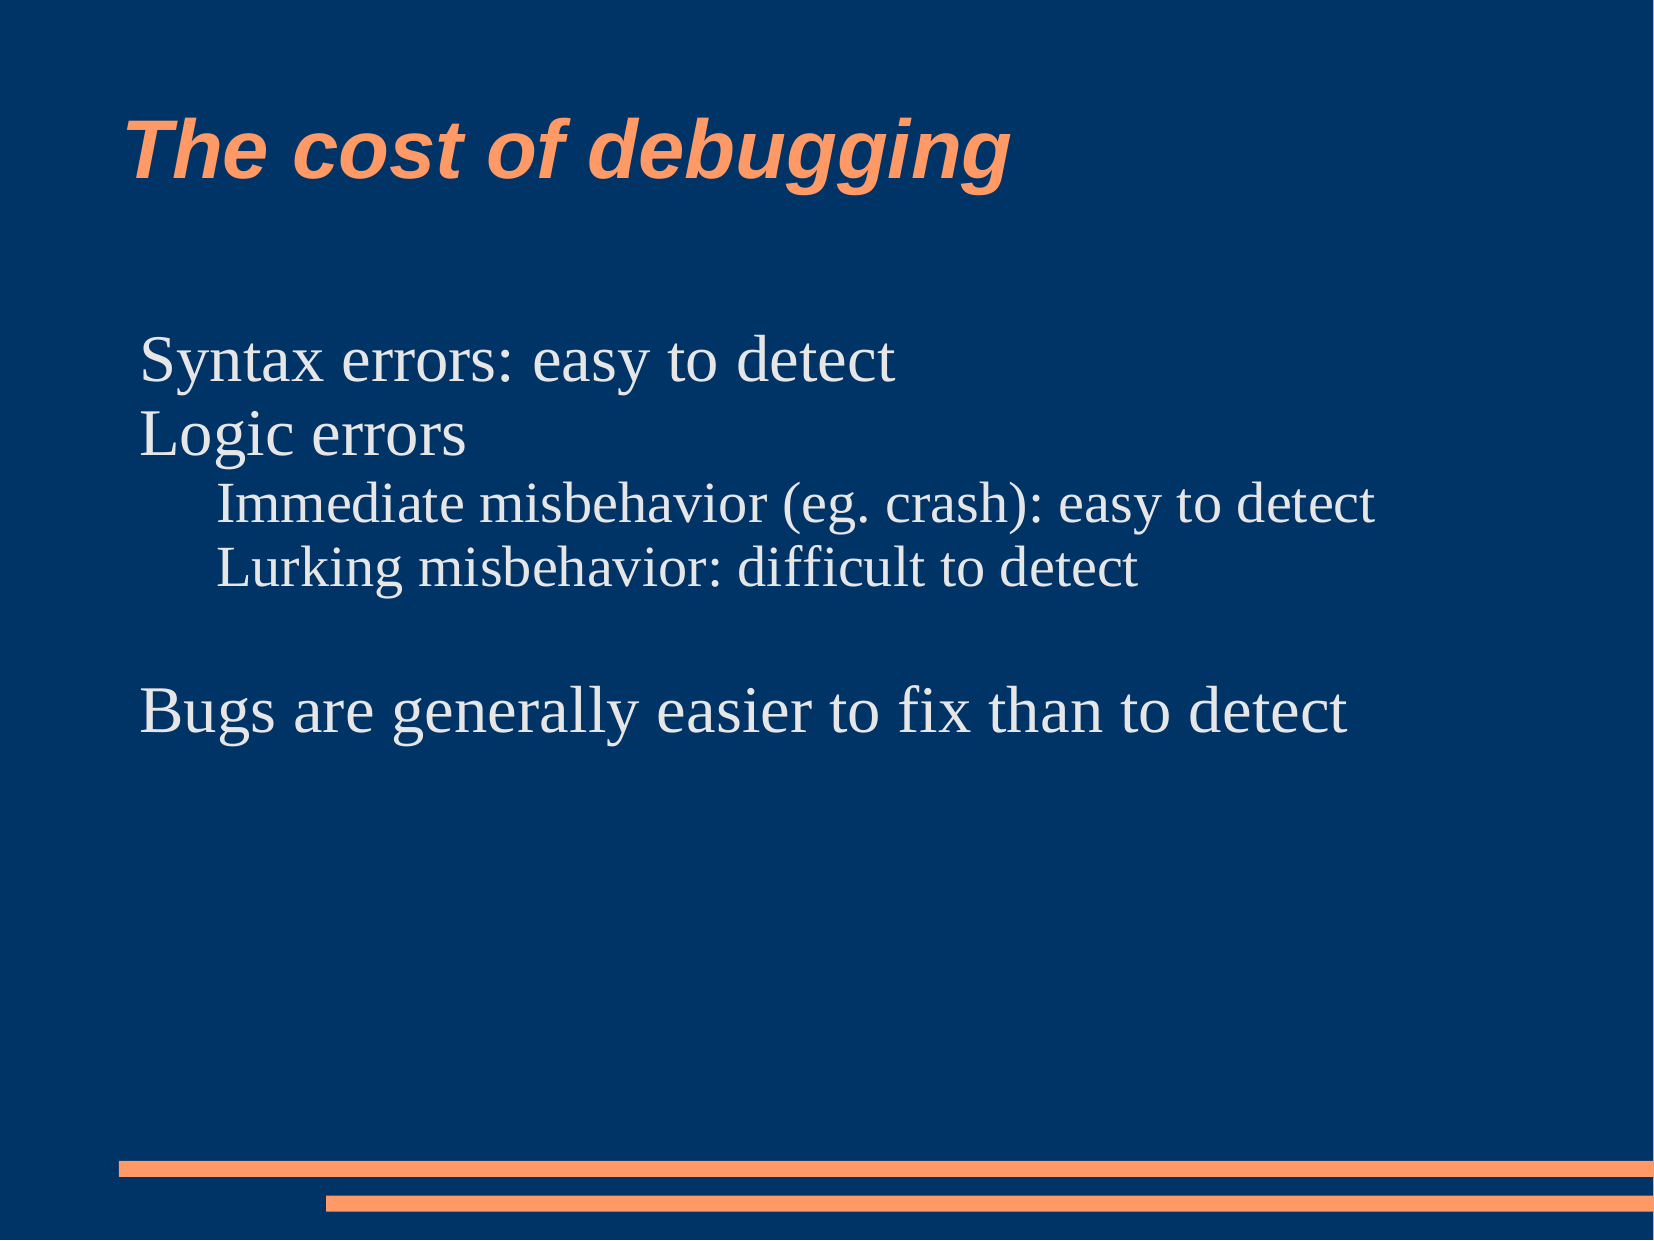

# The cost of debugging
Syntax errors: easy to detect
Logic errors
Immediate misbehavior (eg. crash): easy to detect
Lurking misbehavior: difficult to detect
Bugs are generally easier to fix than to detect